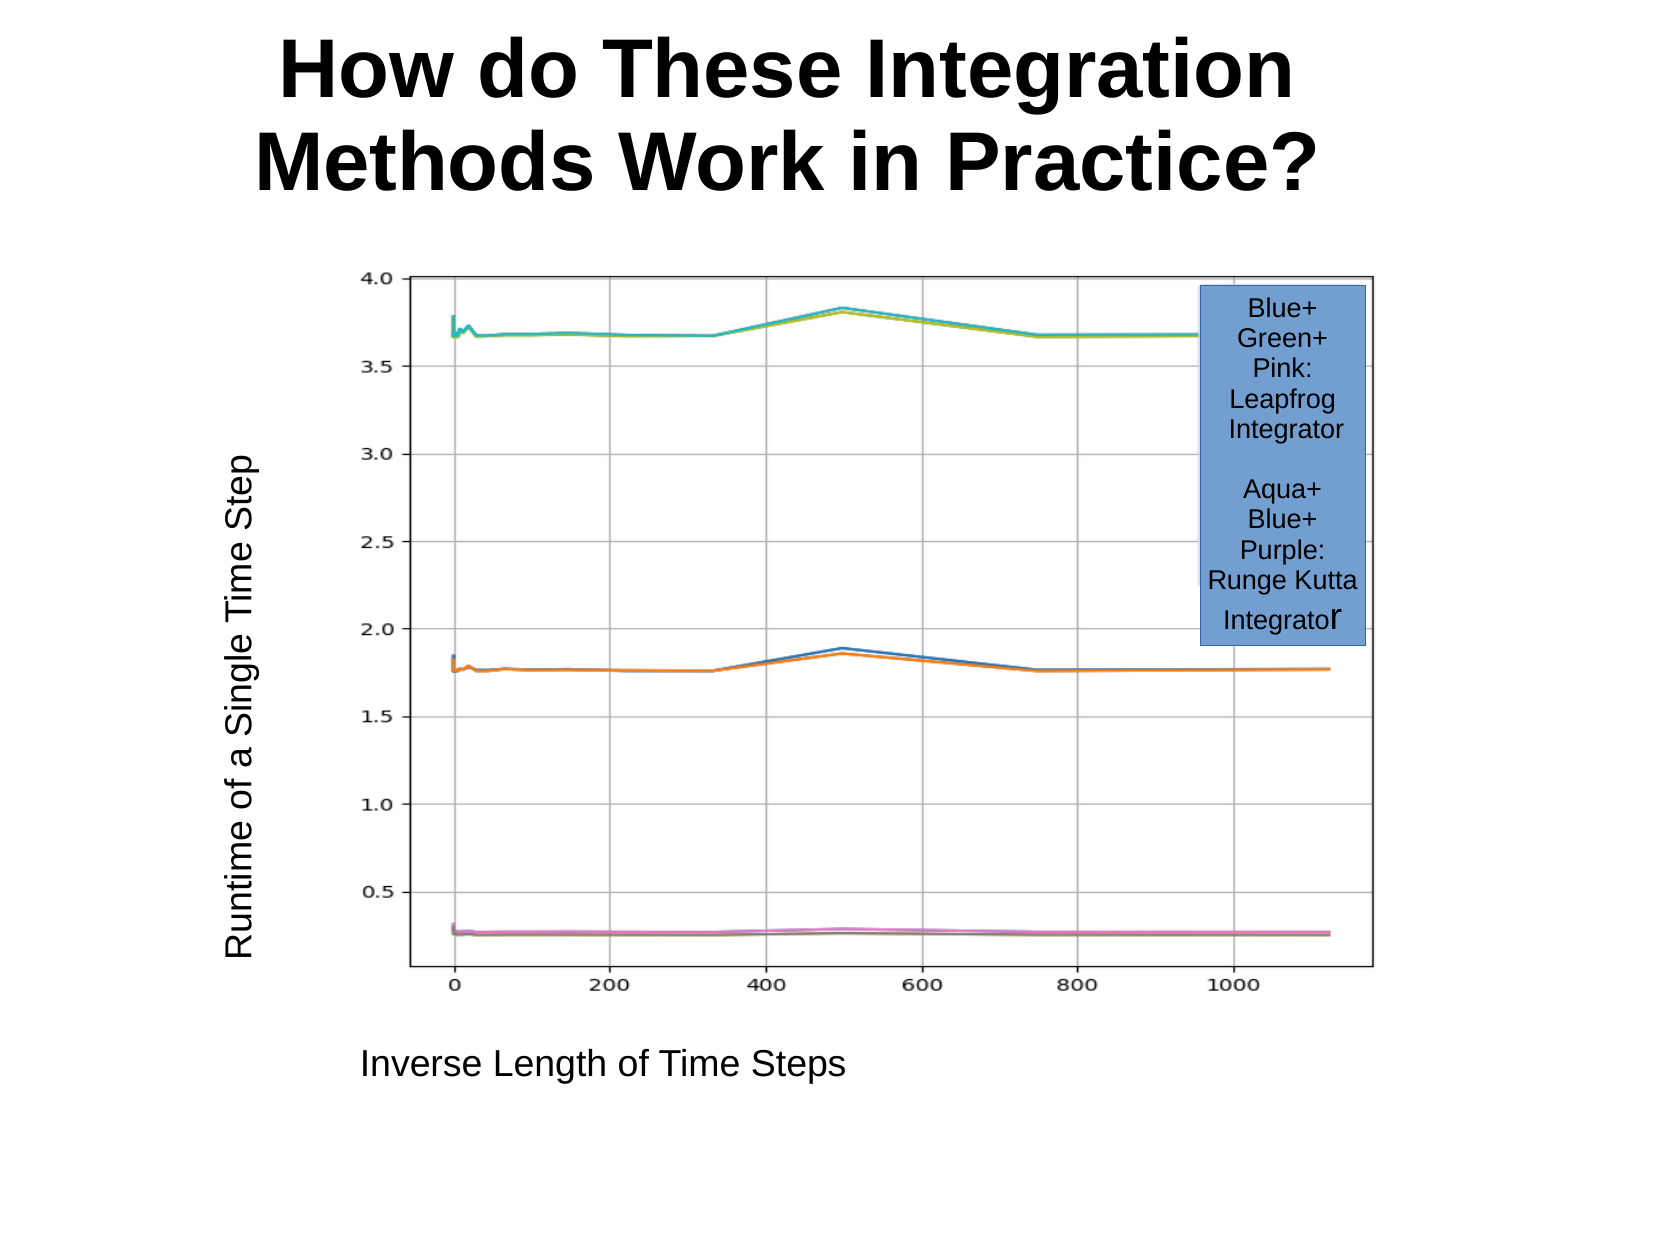

How do These Integration Methods Work in Practice?
Blue+
Green+
Pink:
Leapfrog
 Integrator
Aqua+
Blue+
Purple:
Runge Kutta
Integrator
Runtime of a Single Time Step
Inverse Length of Time Steps